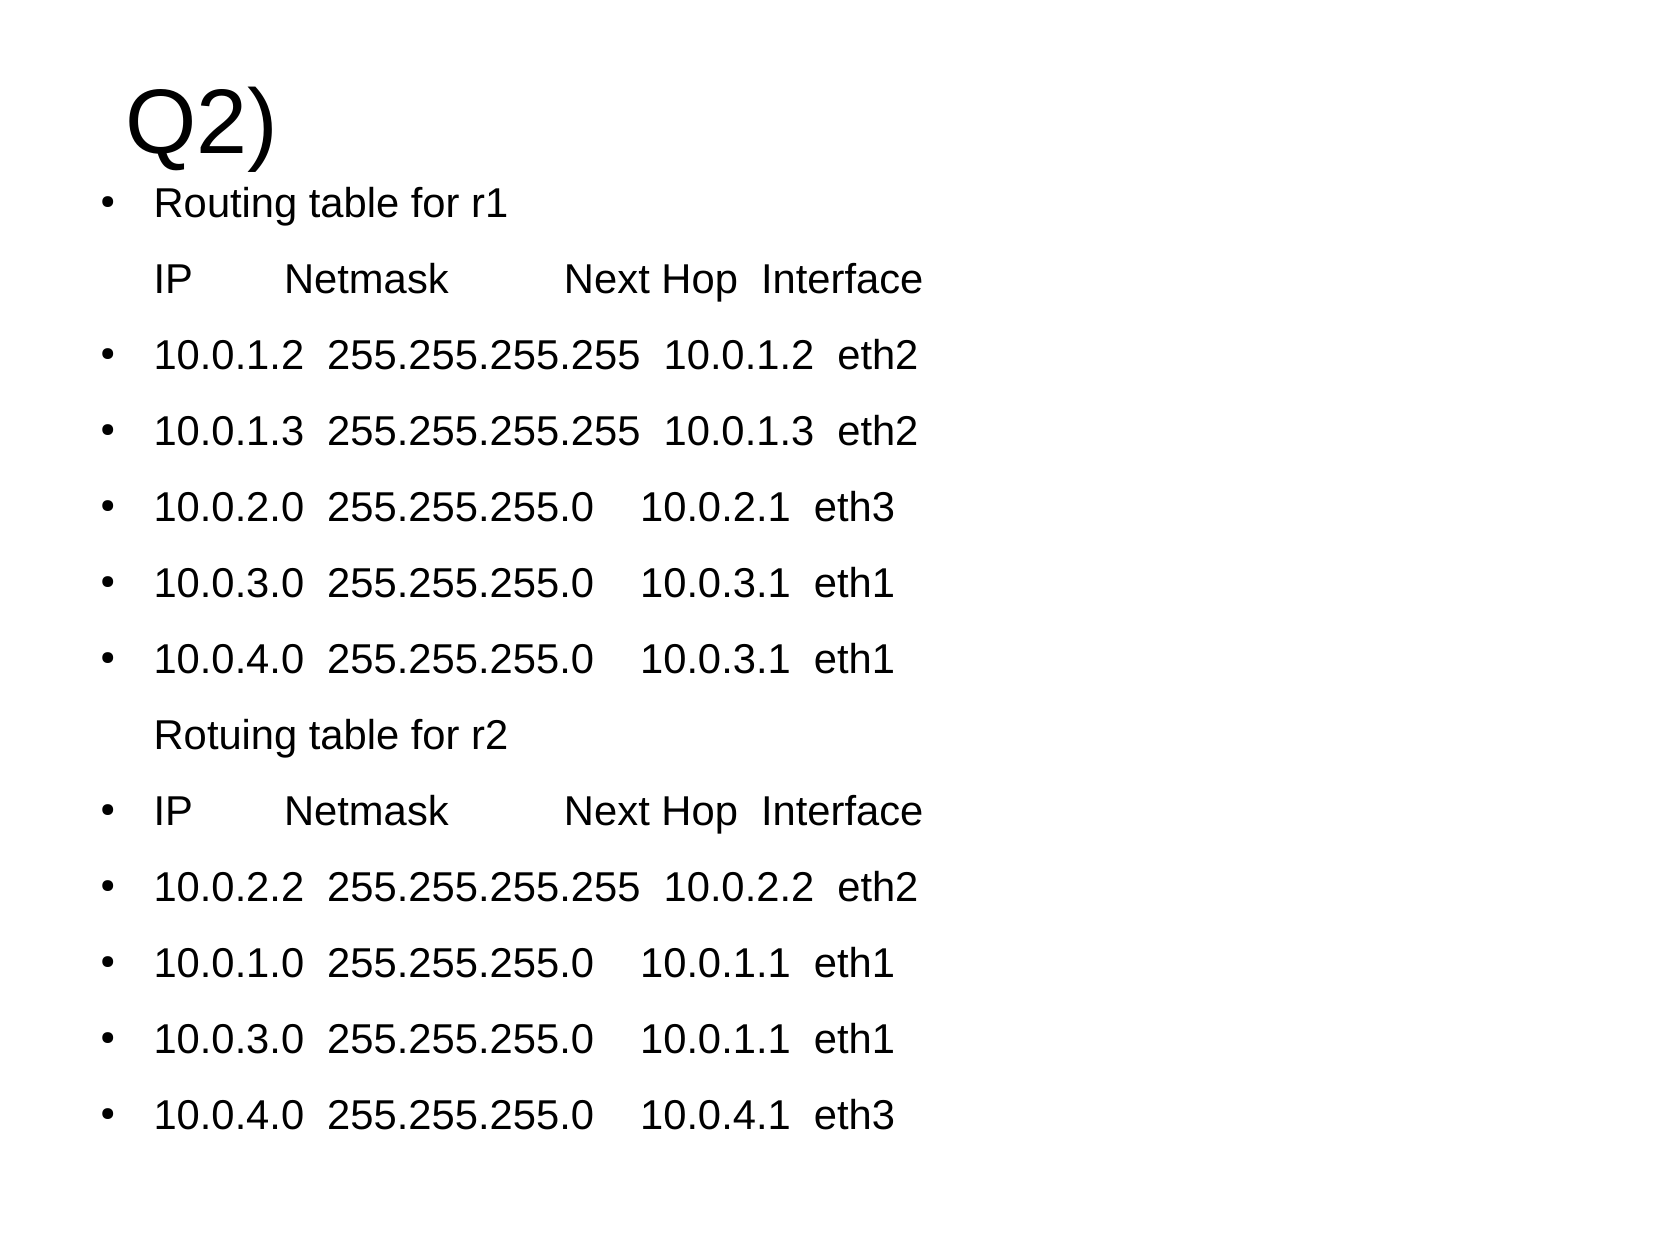

# Q2)
Routing table for r1
IP Netmask Next Hop Interface
10.0.1.2 255.255.255.255 10.0.1.2 eth2
10.0.1.3 255.255.255.255 10.0.1.3 eth2
10.0.2.0 255.255.255.0 10.0.2.1 eth3
10.0.3.0 255.255.255.0 10.0.3.1 eth1
10.0.4.0 255.255.255.0 10.0.3.1 eth1
Rotuing table for r2
IP Netmask Next Hop Interface
10.0.2.2 255.255.255.255 10.0.2.2 eth2
10.0.1.0 255.255.255.0 10.0.1.1 eth1
10.0.3.0 255.255.255.0 10.0.1.1 eth1
10.0.4.0 255.255.255.0 10.0.4.1 eth3